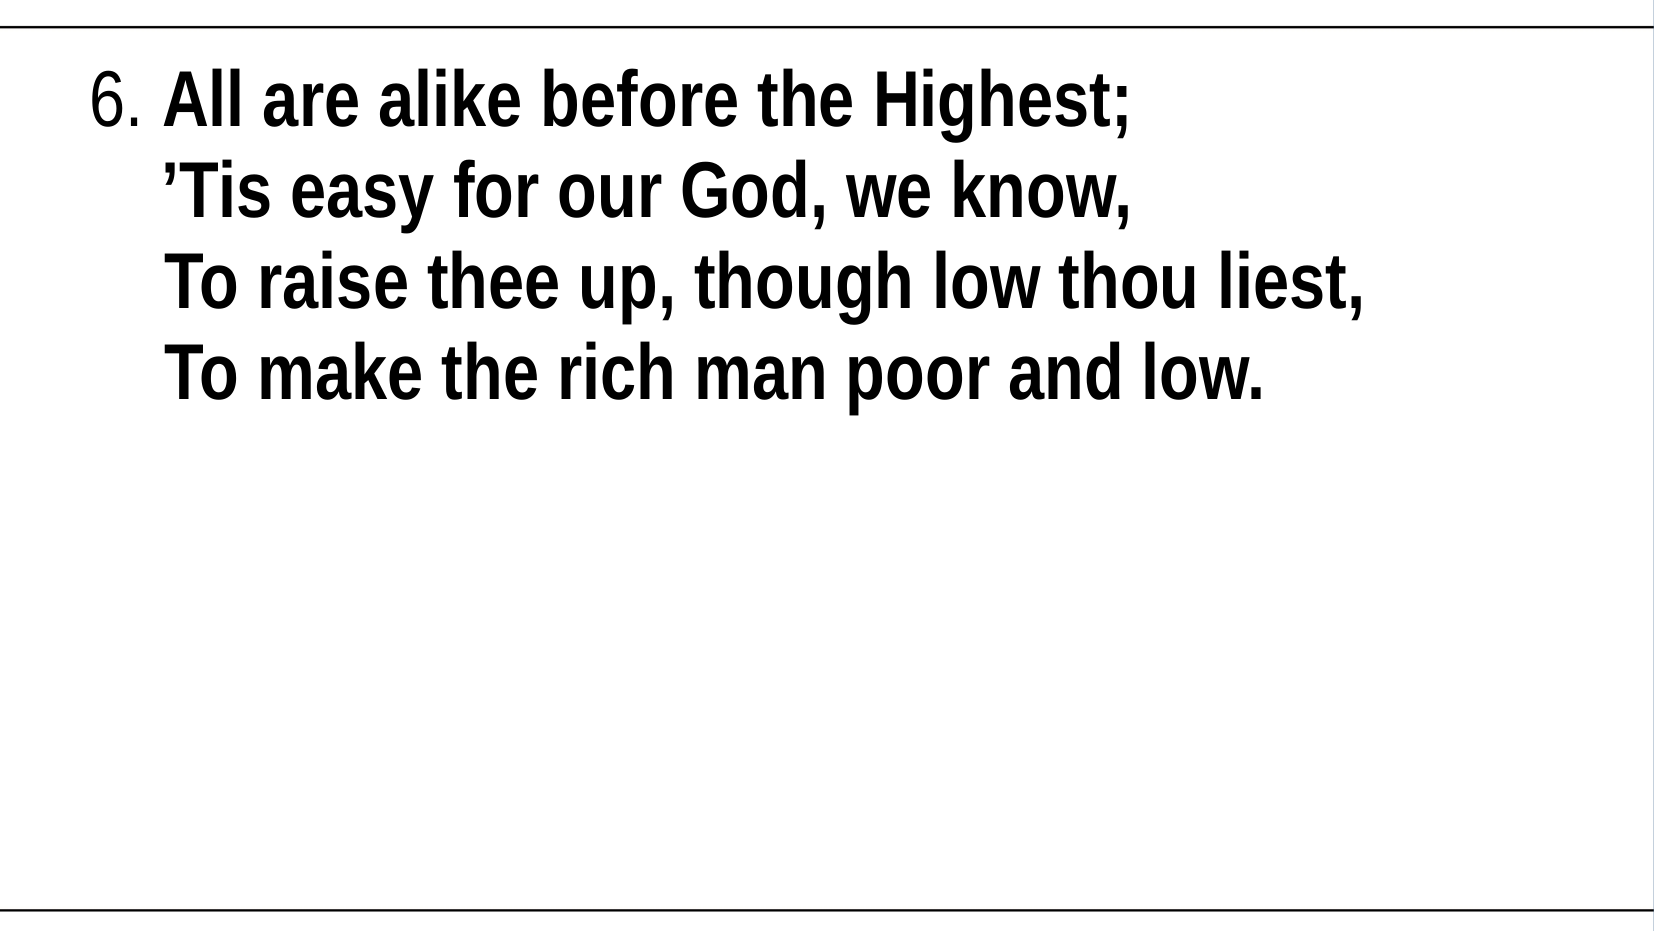

6. All are alike before the Highest;
 ’Tis easy for our God, we know,
To raise thee up, though low thou liest,
To make the rich man poor and low.